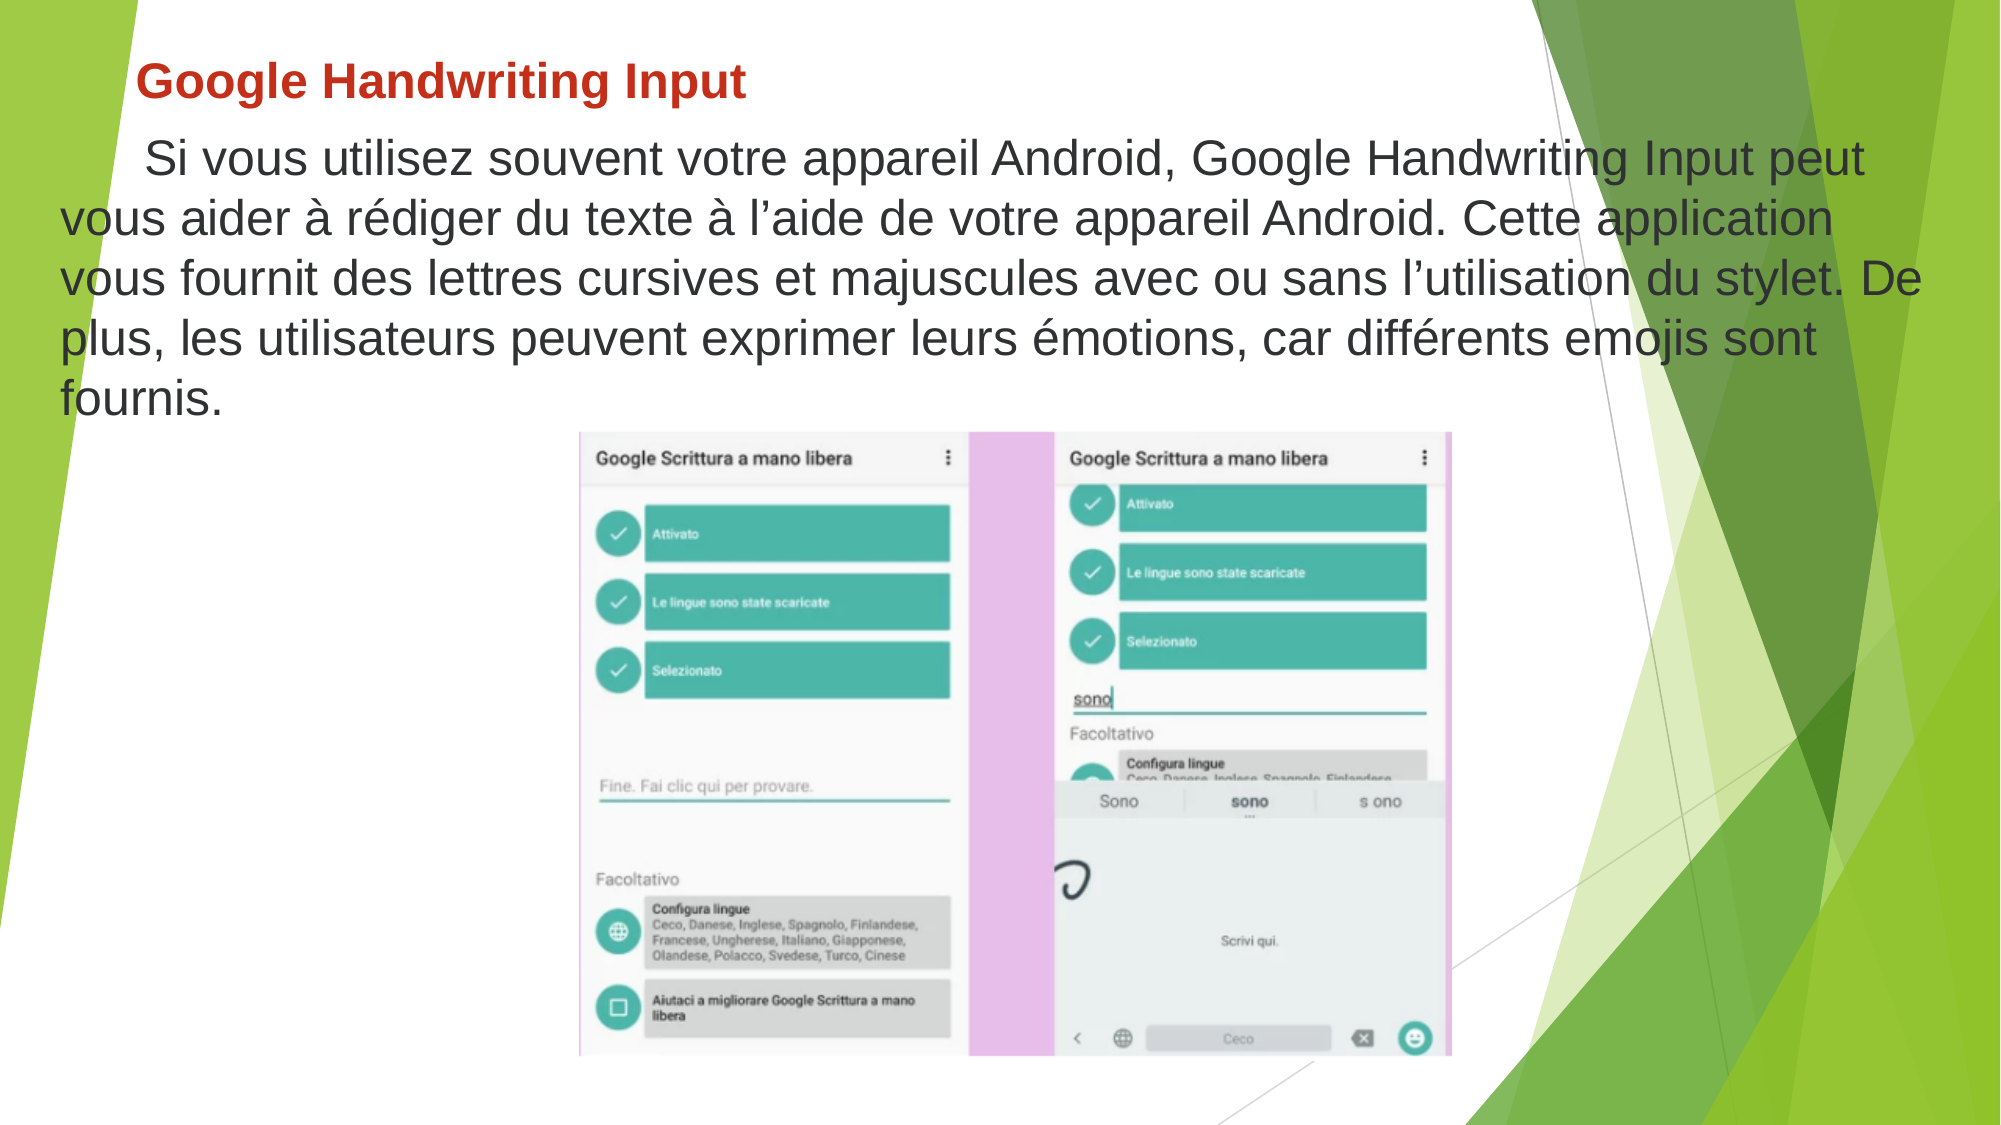

# Google Handwriting Input
      Si vous utilisez souvent votre appareil Android, Google Handwriting Input peut vous aider à rédiger du texte à l’aide de votre appareil Android. Cette application vous fournit des lettres cursives et majuscules avec ou sans l’utilisation du stylet. De plus, les utilisateurs peuvent exprimer leurs émotions, car différents emojis sont fournis.